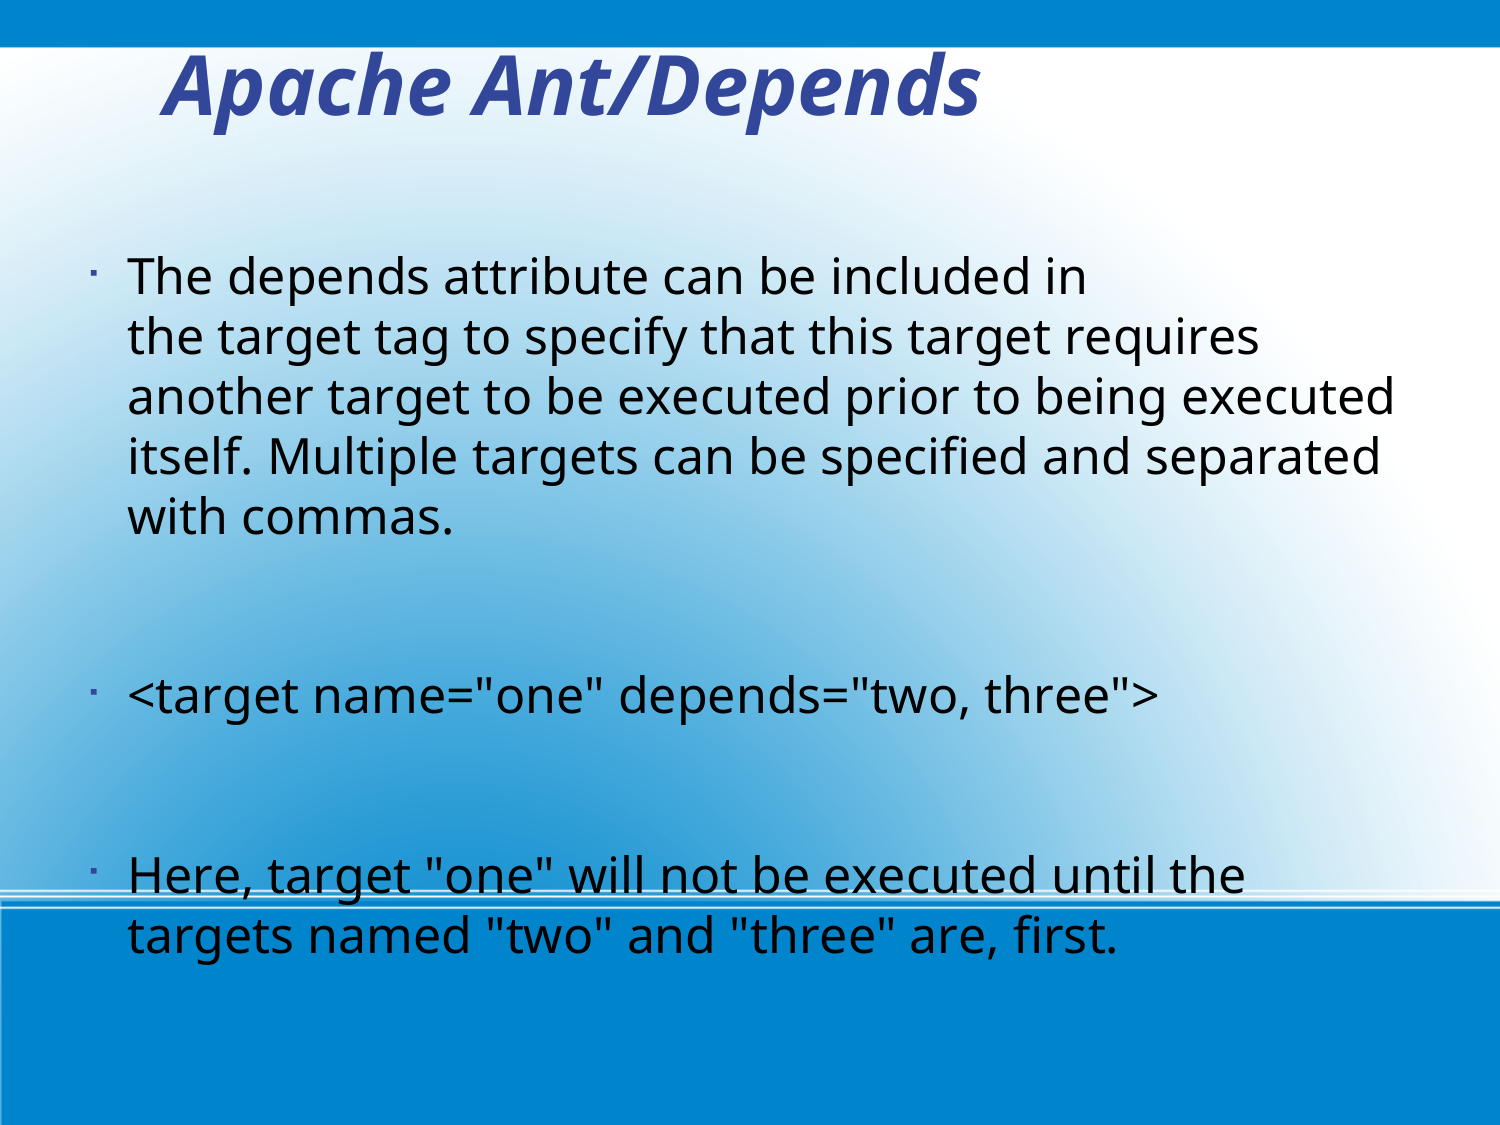

# Apache Ant/Depends
The depends attribute can be included in the target tag to specify that this target requires another target to be executed prior to being executed itself. Multiple targets can be specified and separated with commas.
<target name="one" depends="two, three">
Here, target "one" will not be executed until the targets named "two" and "three" are, first.